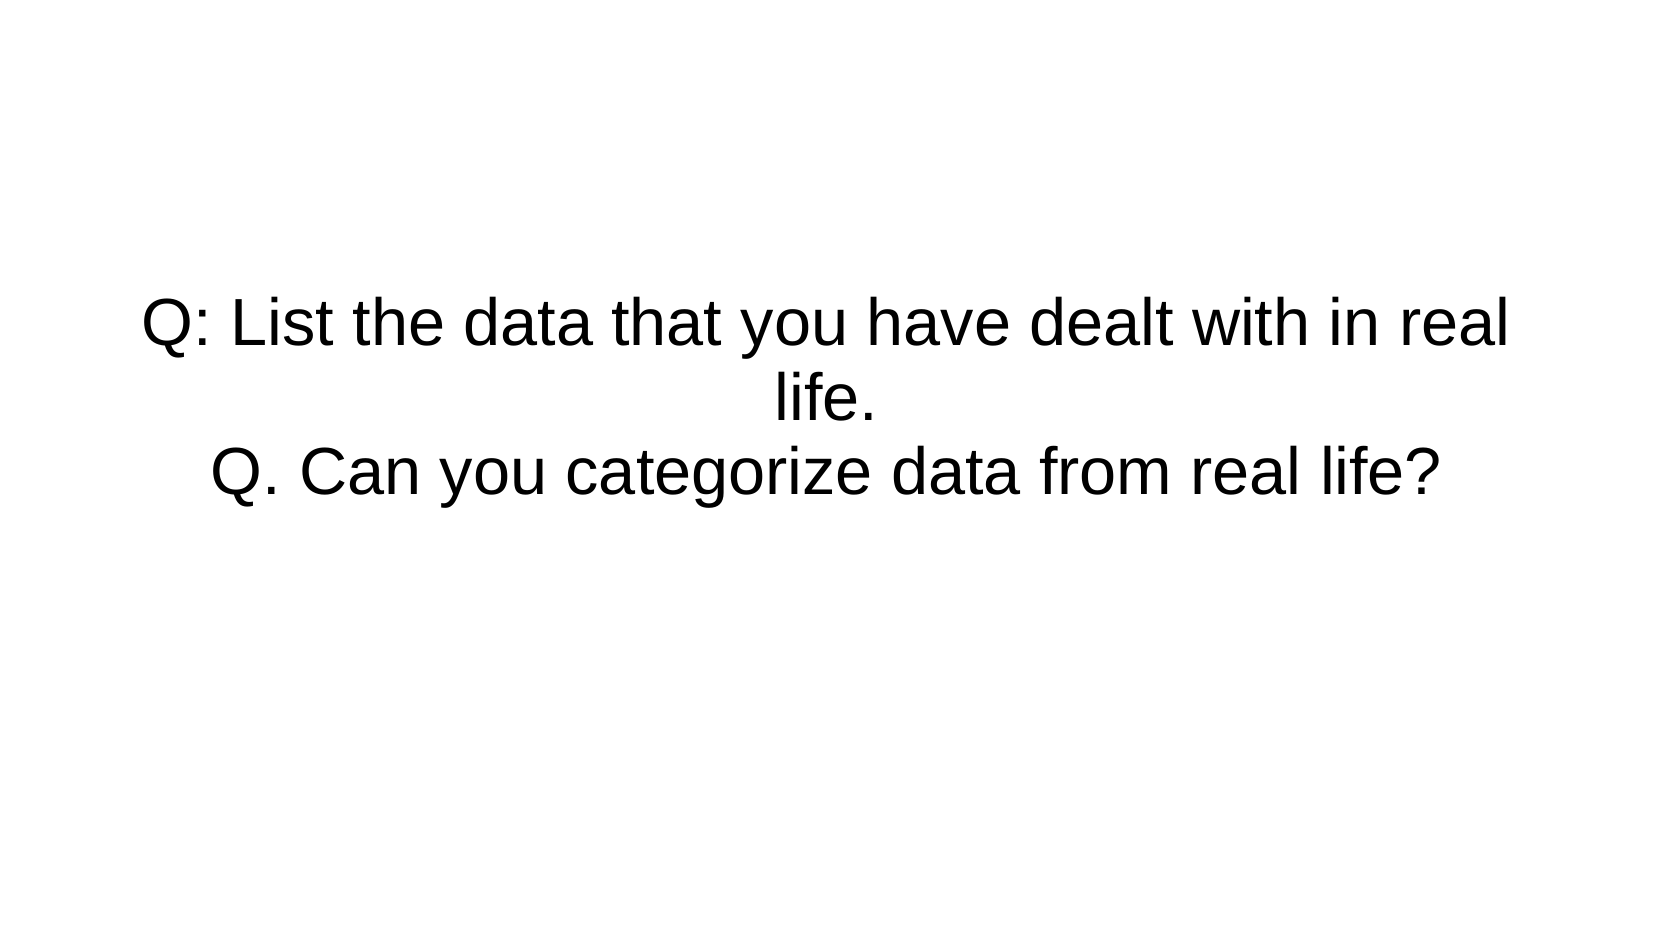

# Q: List the data that you have dealt with in real life.
Q. Can you categorize data from real life?